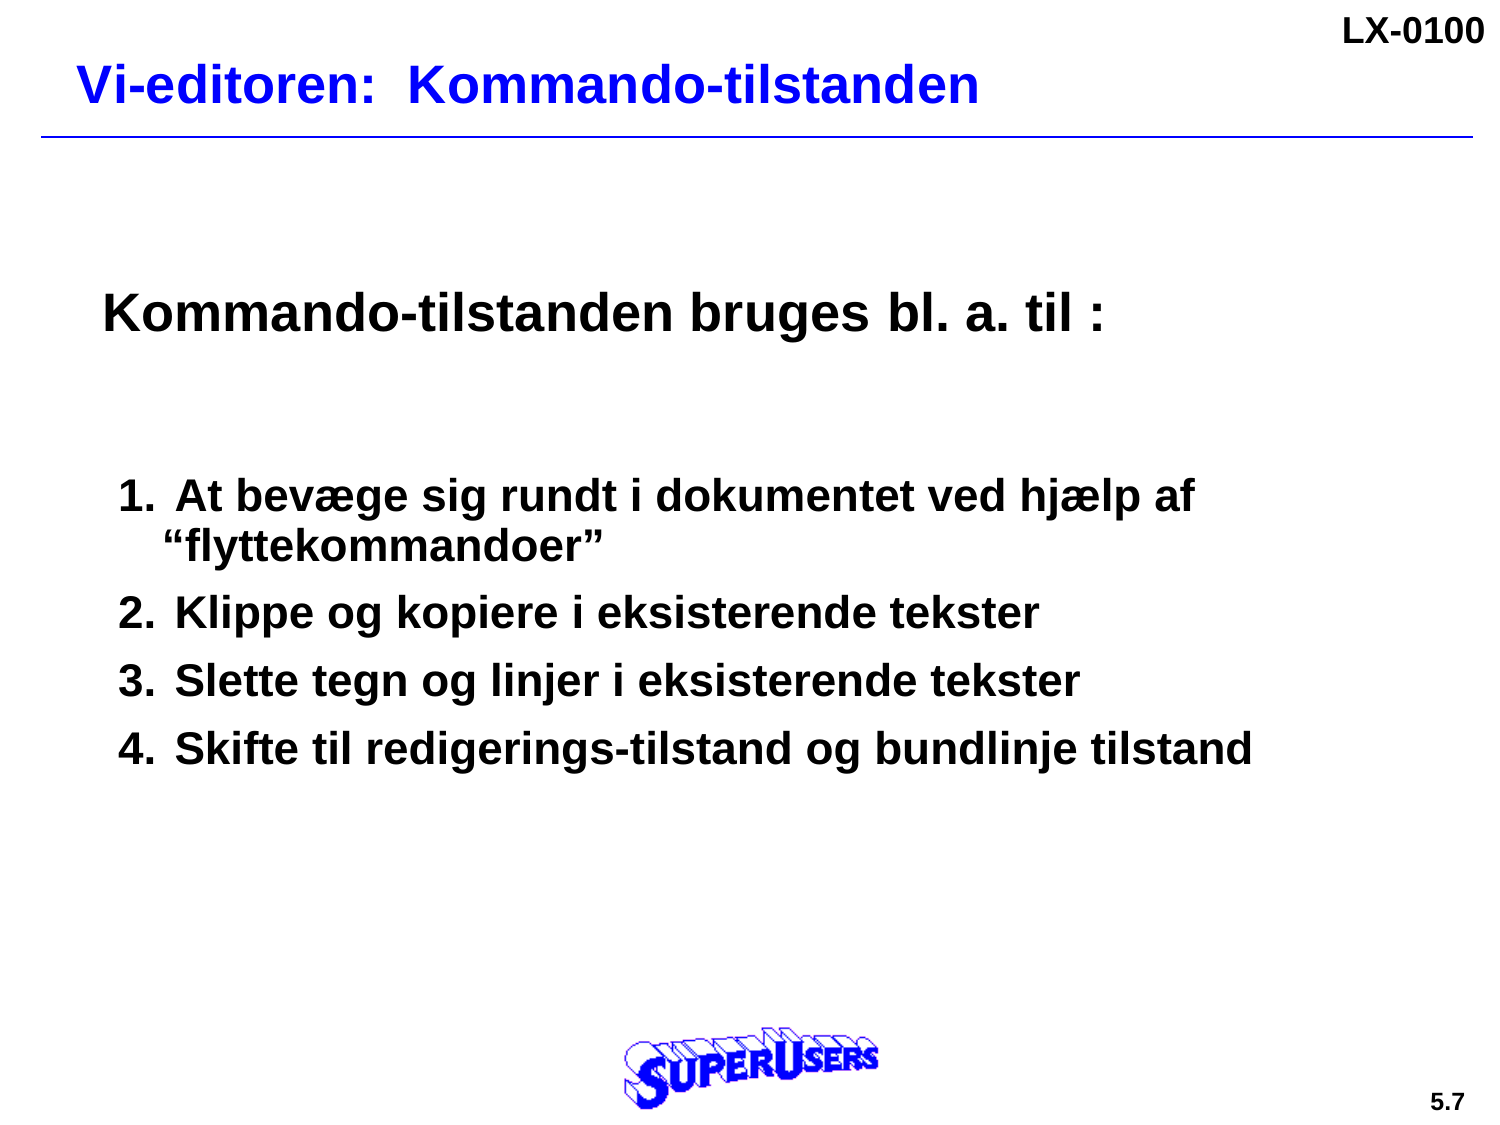

# Vi-editoren: Kommando-tilstanden
Kommando-tilstanden bruges bl. a. til :
 At bevæge sig rundt i dokumentet ved hjælp af “flyttekommandoer”
 Klippe og kopiere i eksisterende tekster
 Slette tegn og linjer i eksisterende tekster
 Skifte til redigerings-tilstand og bundlinje tilstand